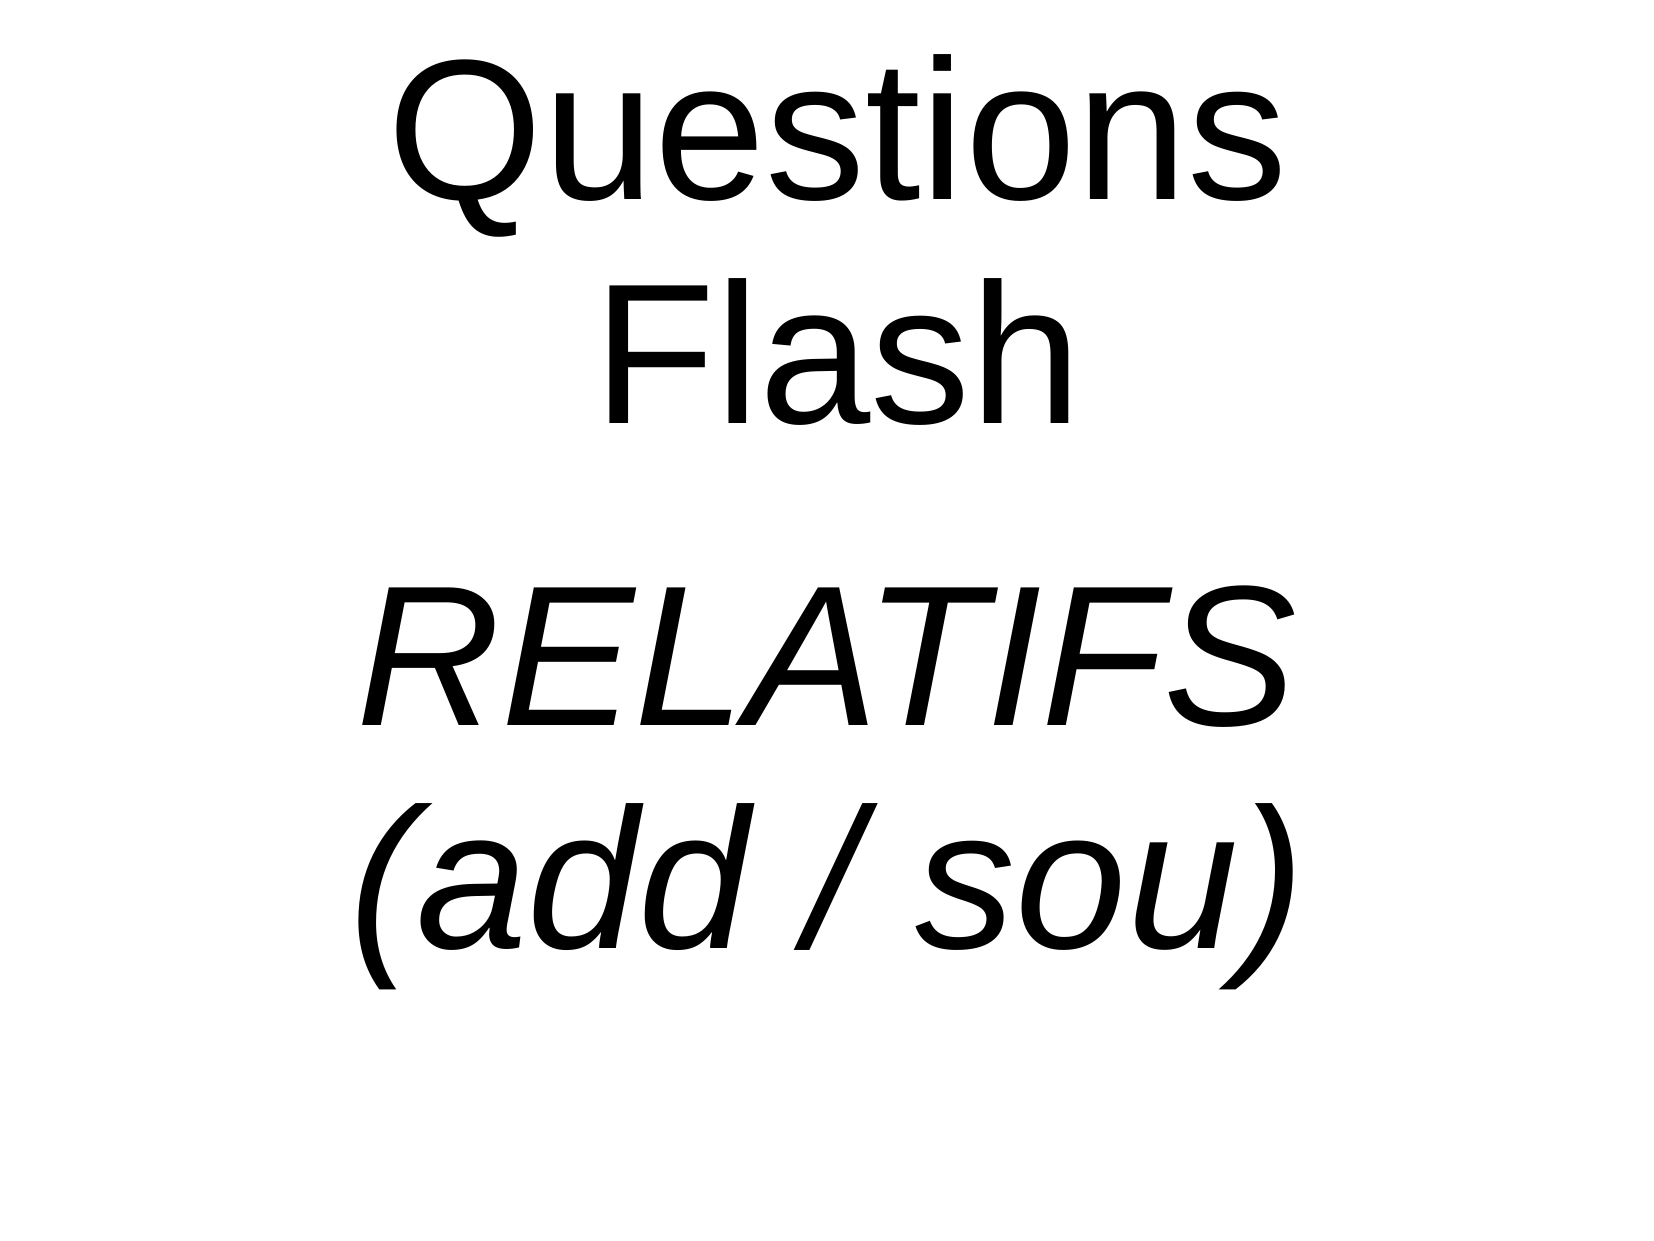

# Questions Flash
RELATIFS
(add / sou)